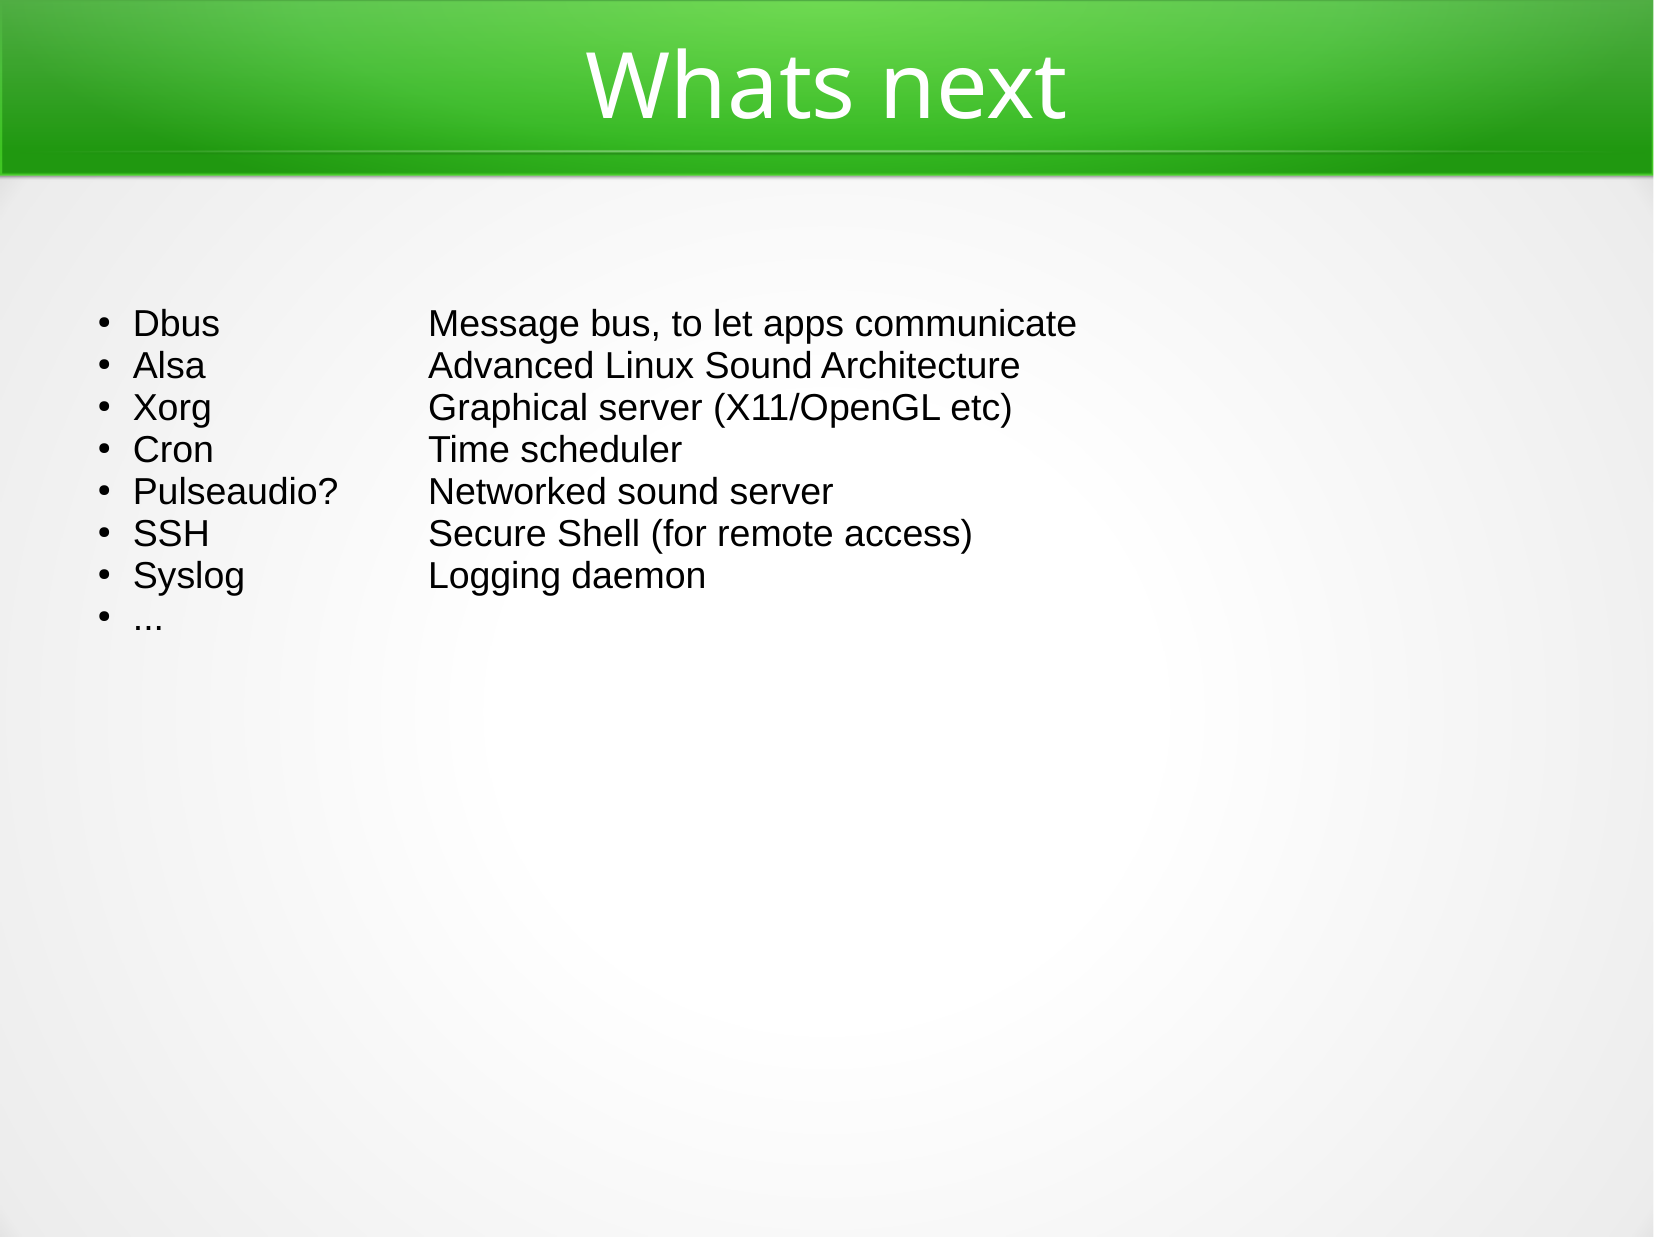

# Whats next
Dbus			Message bus, to let apps communicate
Alsa				Advanced Linux Sound Architecture
Xorg			Graphical server (X11/OpenGL etc)
Cron			Time scheduler
Pulseaudio?		Networked sound server
SSH			Secure Shell (for remote access)
Syslog			Logging daemon
...